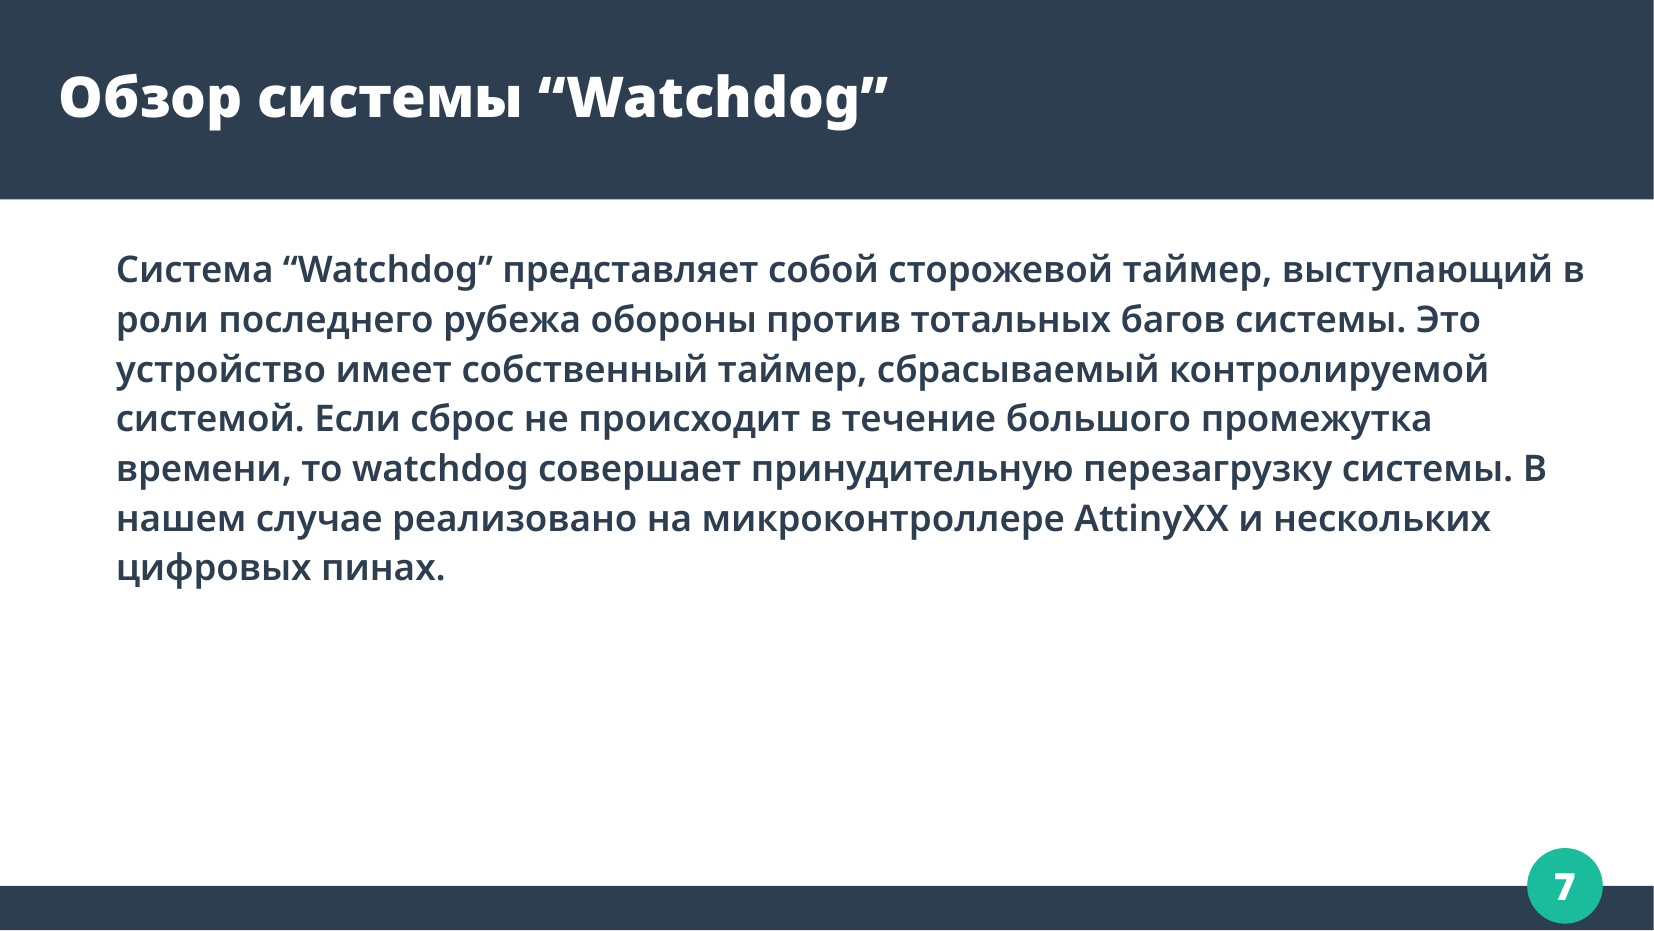

# Обзор системы “Watchdog”
Система “Watchdog” представляет собой сторожевой таймер, выступающий в роли последнего рубежа обороны против тотальных багов системы. Это устройство имеет собственный таймер, сбрасываемый контролируемой системой. Если сброс не происходит в течение большого промежутка времени, то watchdog совершает принудительную перезагрузку системы. В нашем случае реализовано на микроконтроллере AttinyXX и нескольких цифровых пинах.